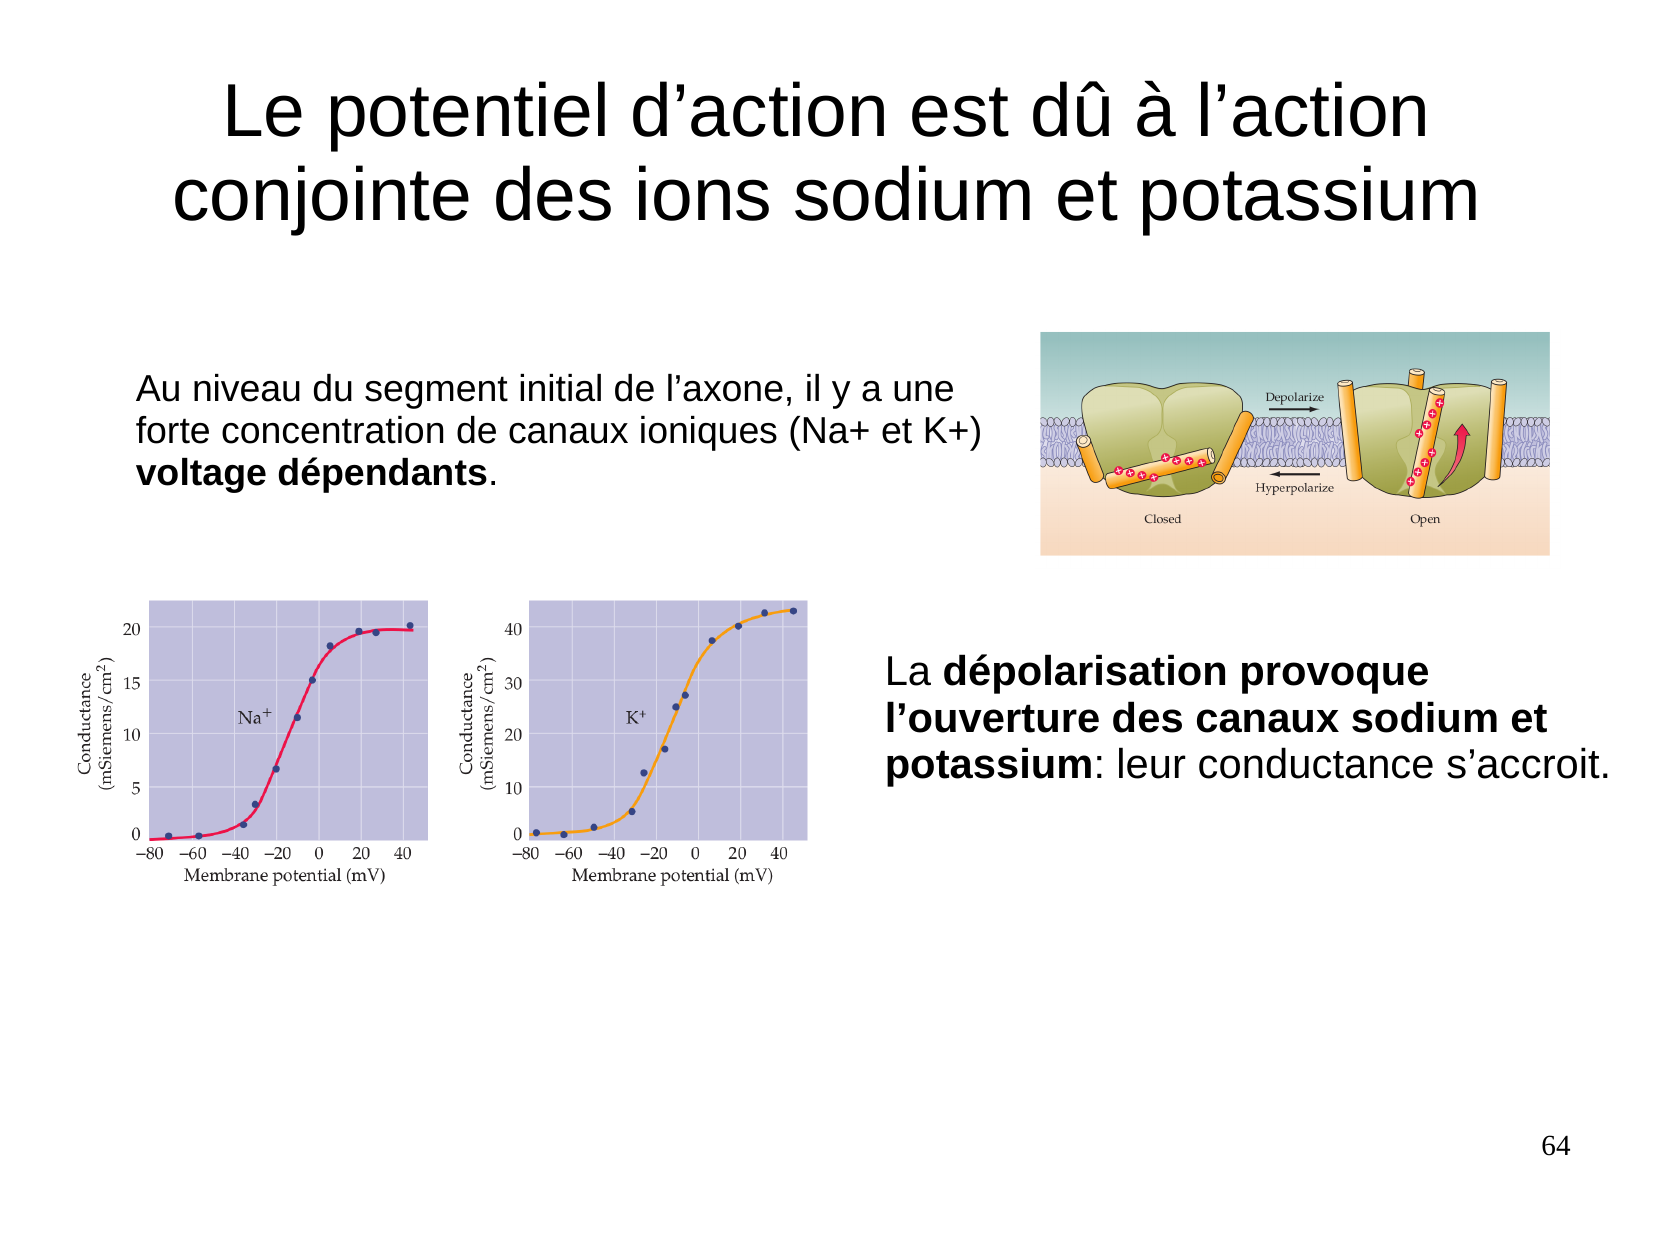

# Le potentiel d’action est dû à l’action conjointe des ions sodium et potassium
Au niveau du segment initial de l’axone, il y a une forte concentration de canaux ioniques (Na+ et K+) voltage dépendants.
La dépolarisation provoque l’ouverture des canaux sodium et potassium: leur conductance s’accroit.
64